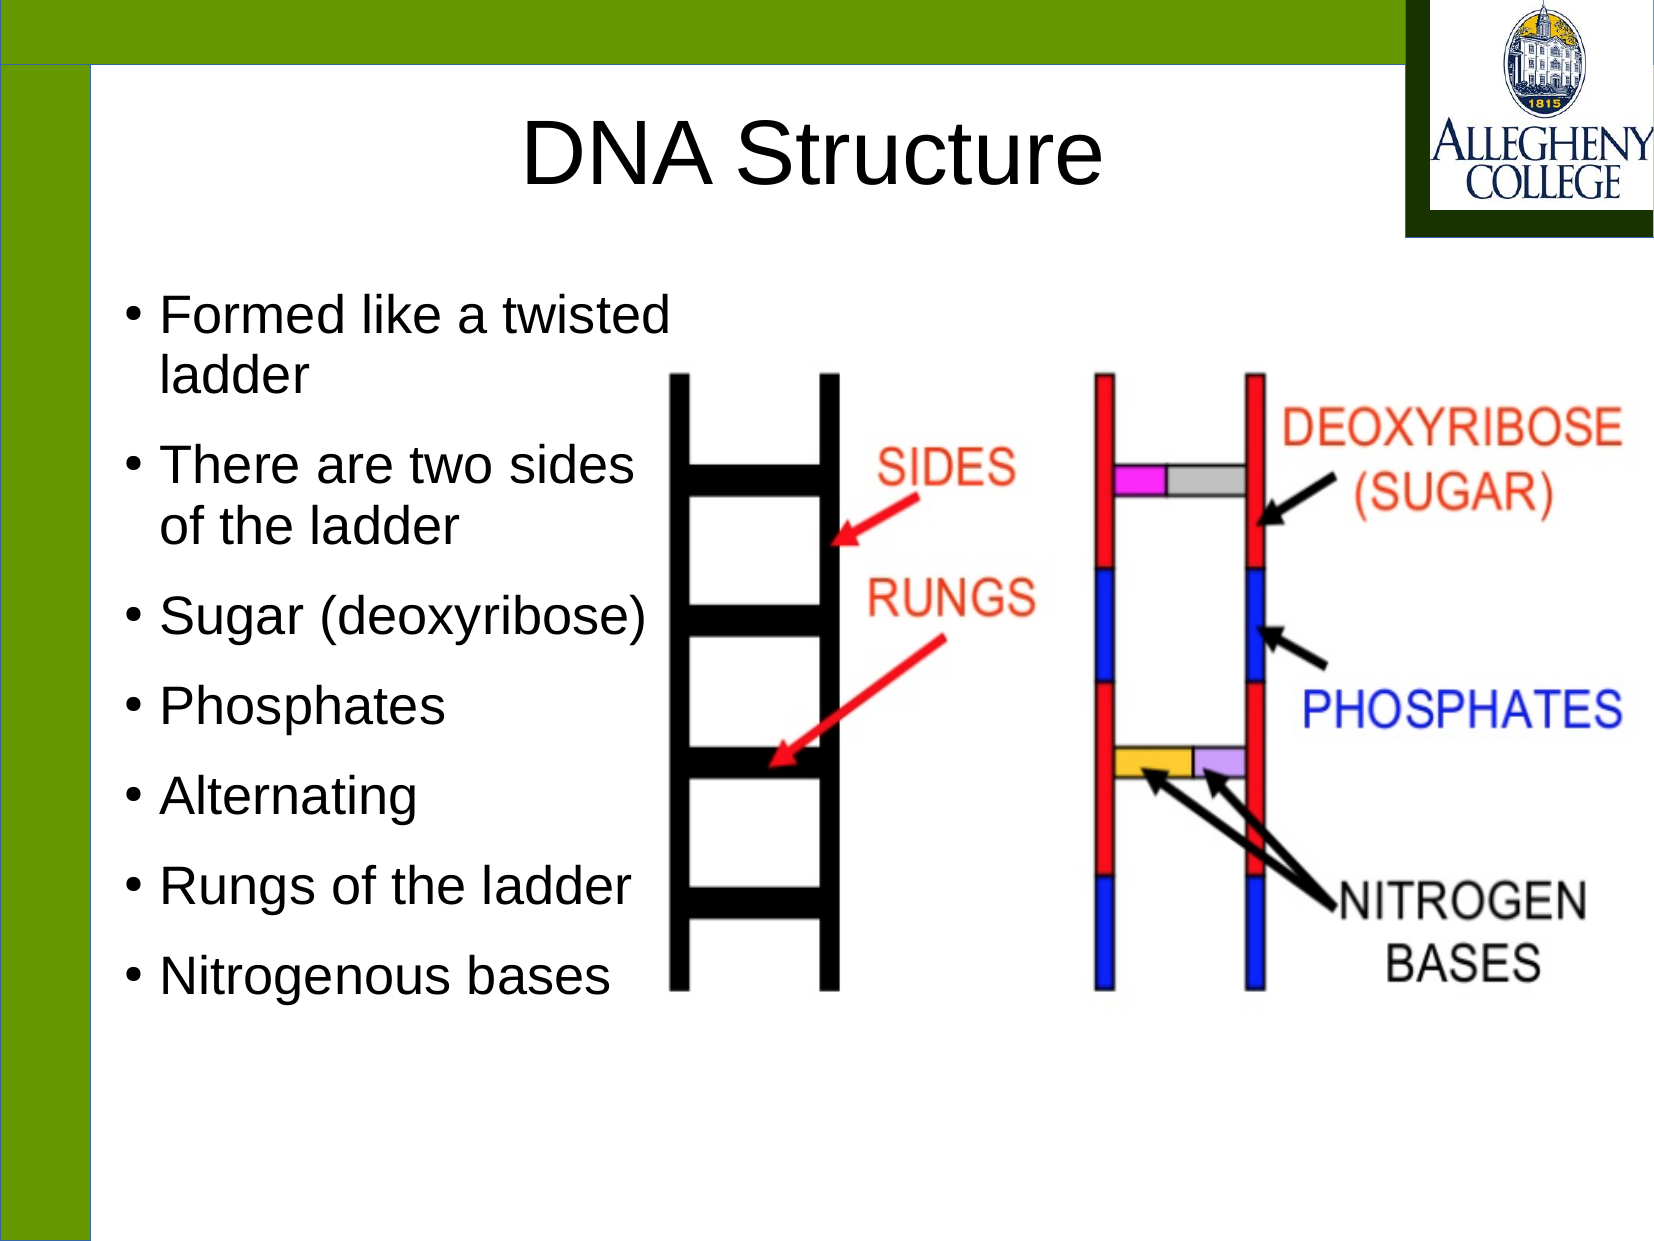

# DNA Structure
Formed like a twisted ladder
There are two sides of the ladder
Sugar (deoxyribose)
Phosphates
Alternating
Rungs of the ladder
Nitrogenous bases